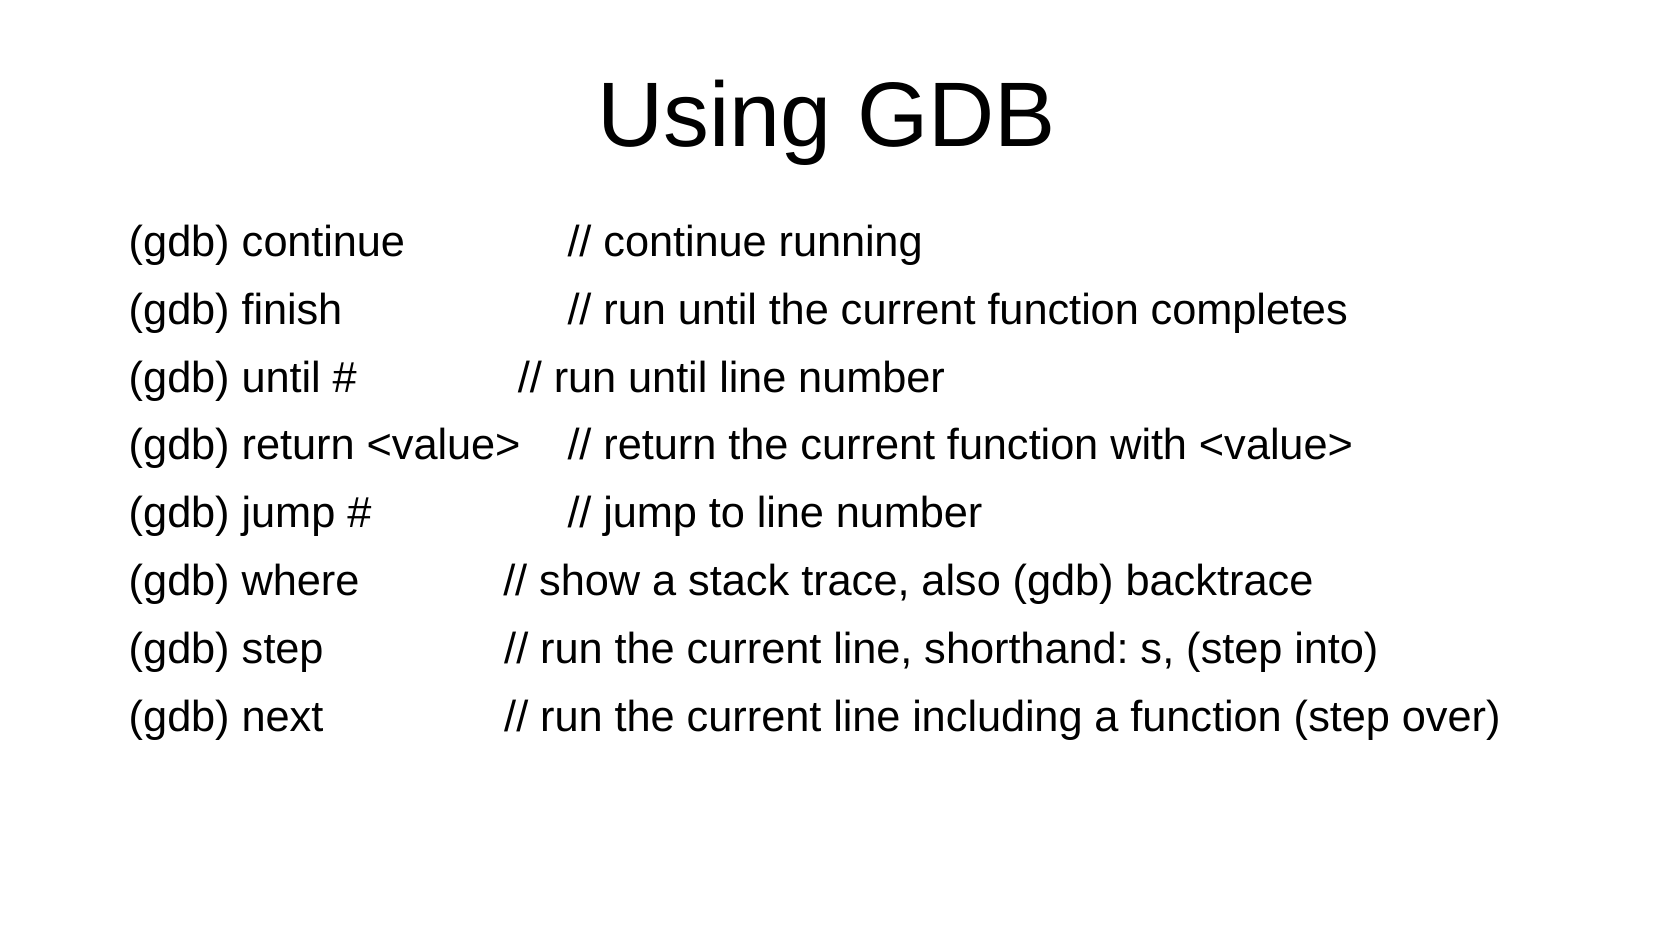

# Using GDB
(gdb) continue	 				// continue running
(gdb) finish	 					// run until the current function completes
(gdb) until #			 			 // run until line number
(gdb) return <value>		// return the current function with <value>
(gdb) jump # 						// jump to line number
(gdb) where // show a stack trace, also (gdb) backtrace
(gdb) step				 // run the current line, shorthand: s, (step into)
(gdb) next					 // run the current line including a function (step over)